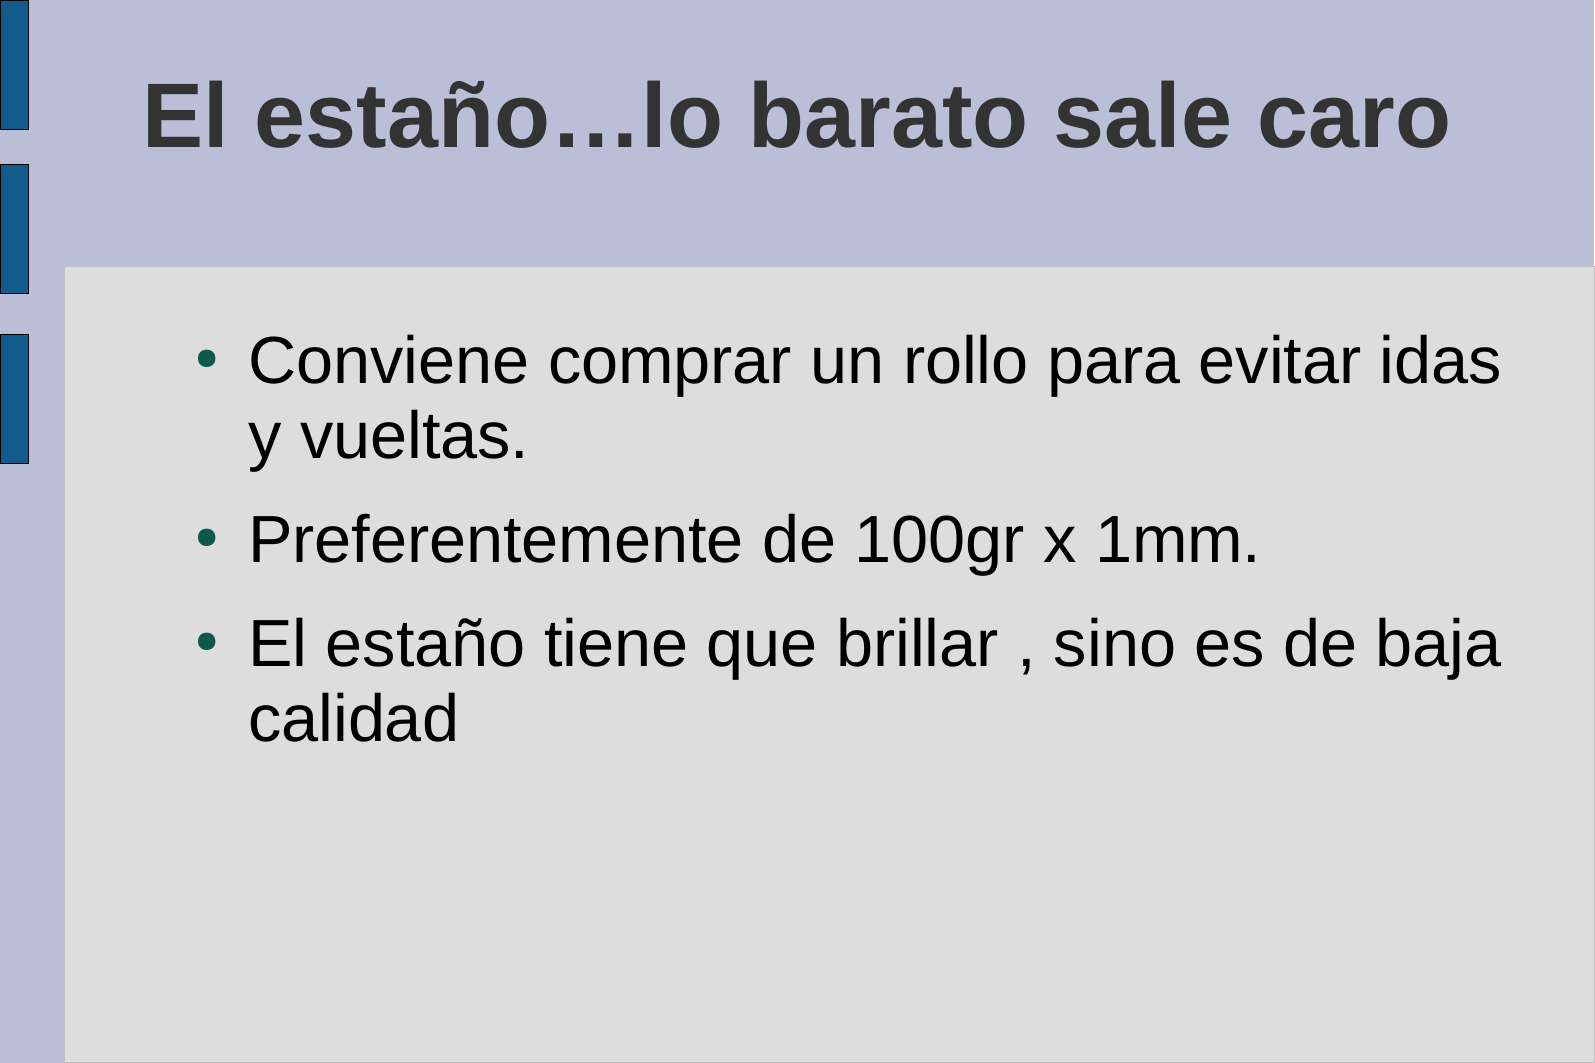

# El estaño…lo barato sale caro
Conviene comprar un rollo para evitar idas y vueltas.
Preferentemente de 100gr x 1mm.
El estaño tiene que brillar , sino es de baja calidad